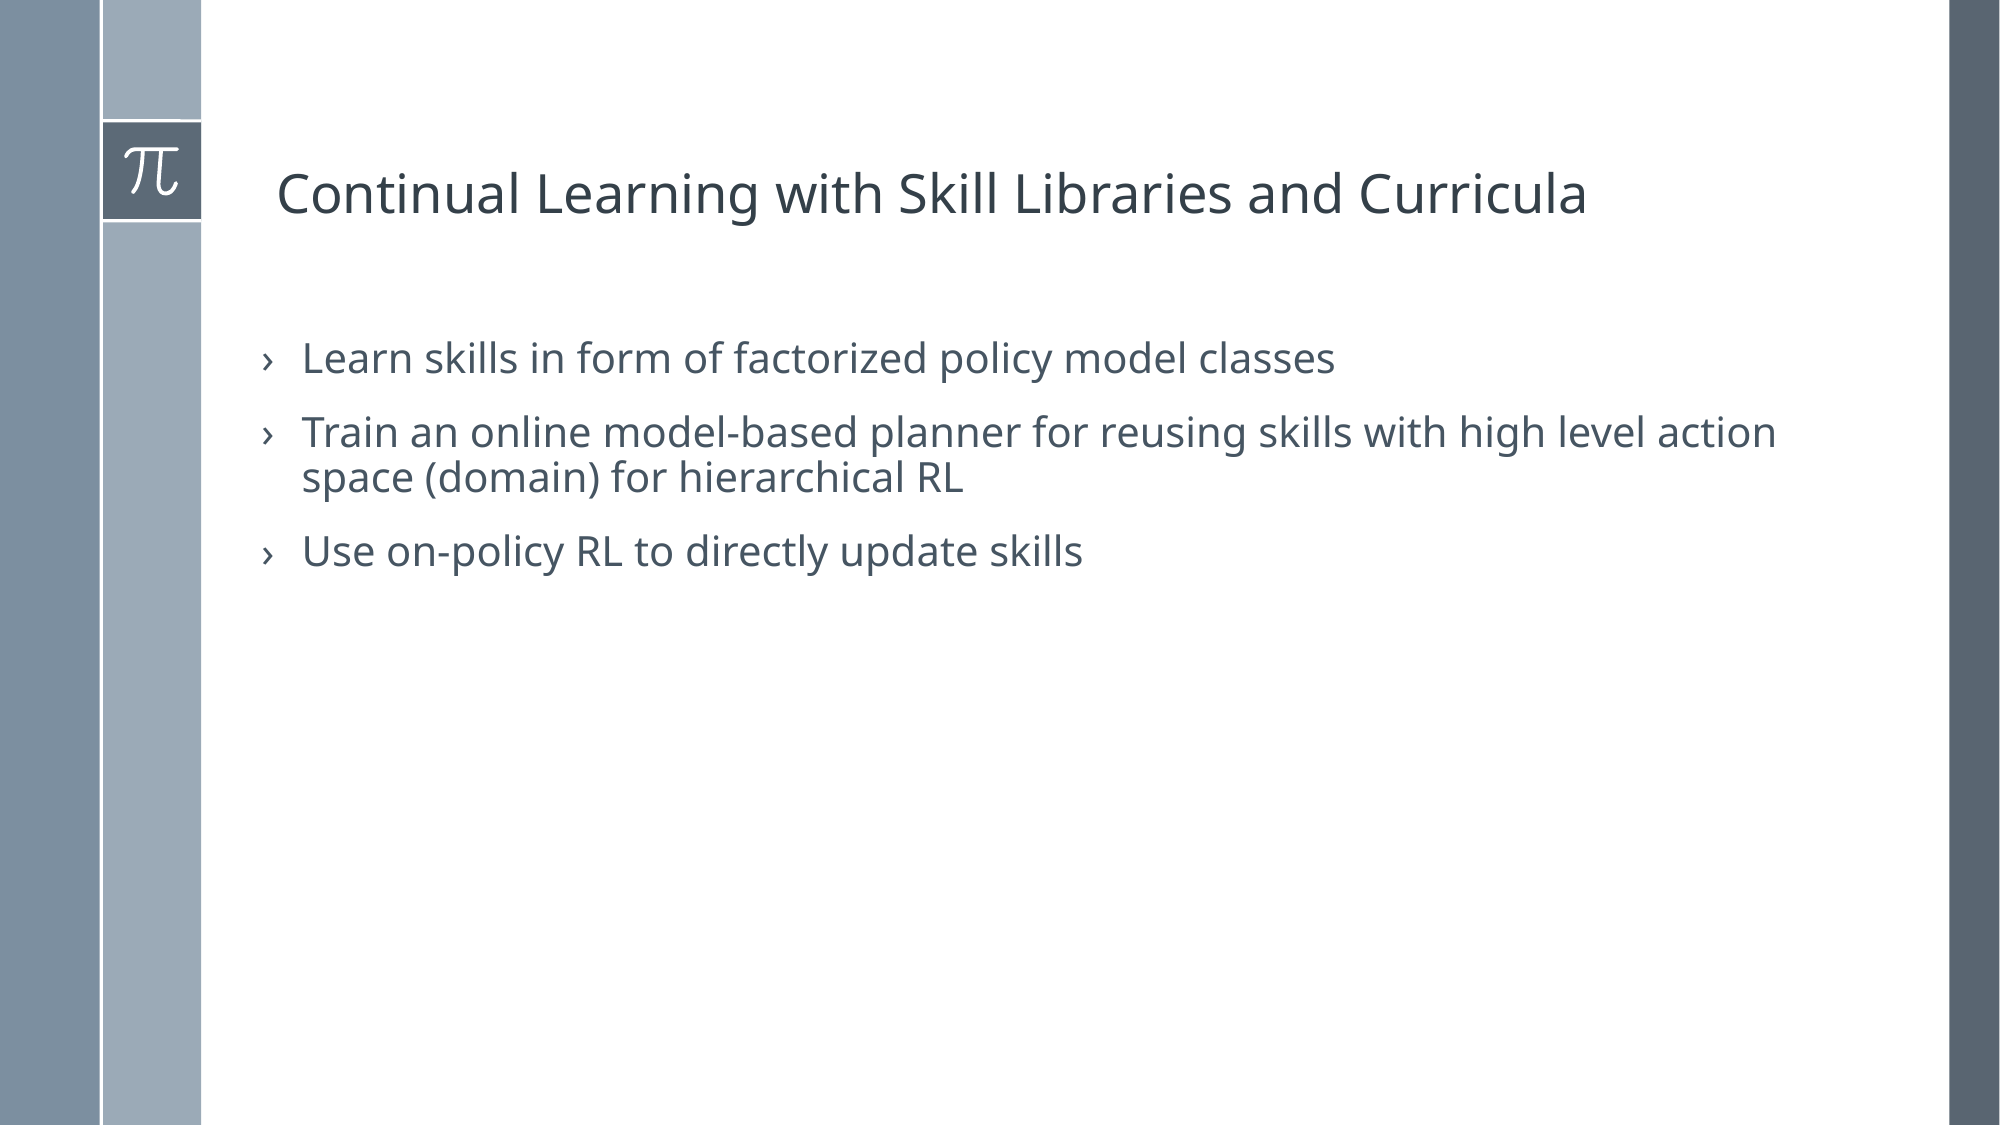

Continual Learning with Skill Libraries and Curricula
Learn skills in form of factorized policy model classes
Train an online model-based planner for reusing skills with high level action space (domain) for hierarchical RL
Use on-policy RL to directly update skills